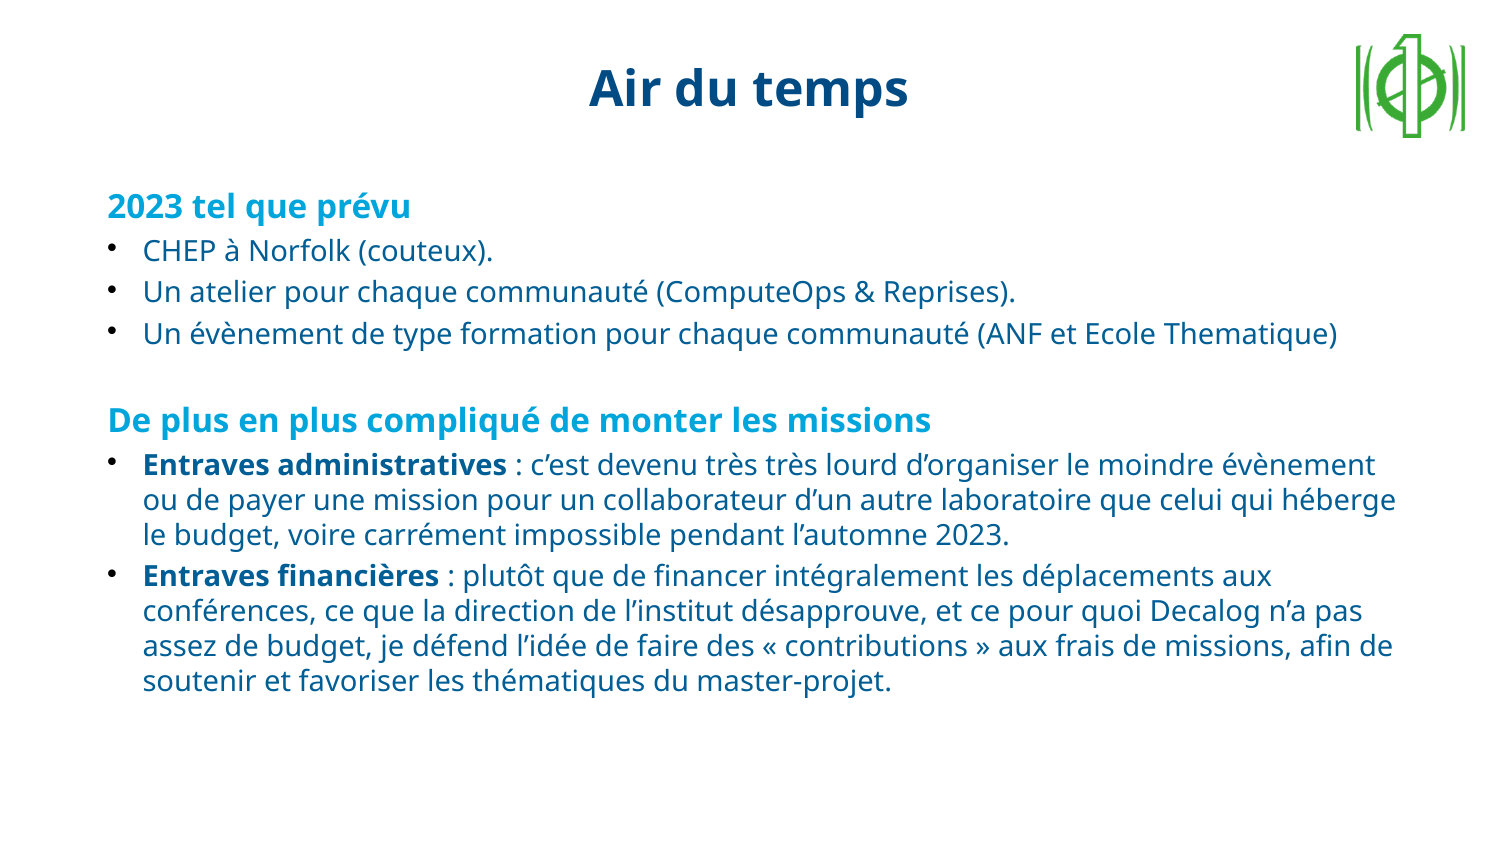

Air du temps
2023 tel que prévu
CHEP à Norfolk (couteux).
Un atelier pour chaque communauté (ComputeOps & Reprises).
Un évènement de type formation pour chaque communauté (ANF et Ecole Thematique)
De plus en plus compliqué de monter les missions
Entraves administratives : c’est devenu très très lourd d’organiser le moindre évènement ou de payer une mission pour un collaborateur d’un autre laboratoire que celui qui héberge le budget, voire carrément impossible pendant l’automne 2023.
Entraves financières : plutôt que de financer intégralement les déplacements aux conférences, ce que la direction de l’institut désapprouve, et ce pour quoi Decalog n’a pas assez de budget, je défend l’idée de faire des « contributions » aux frais de missions, afin de soutenir et favoriser les thématiques du master-projet.